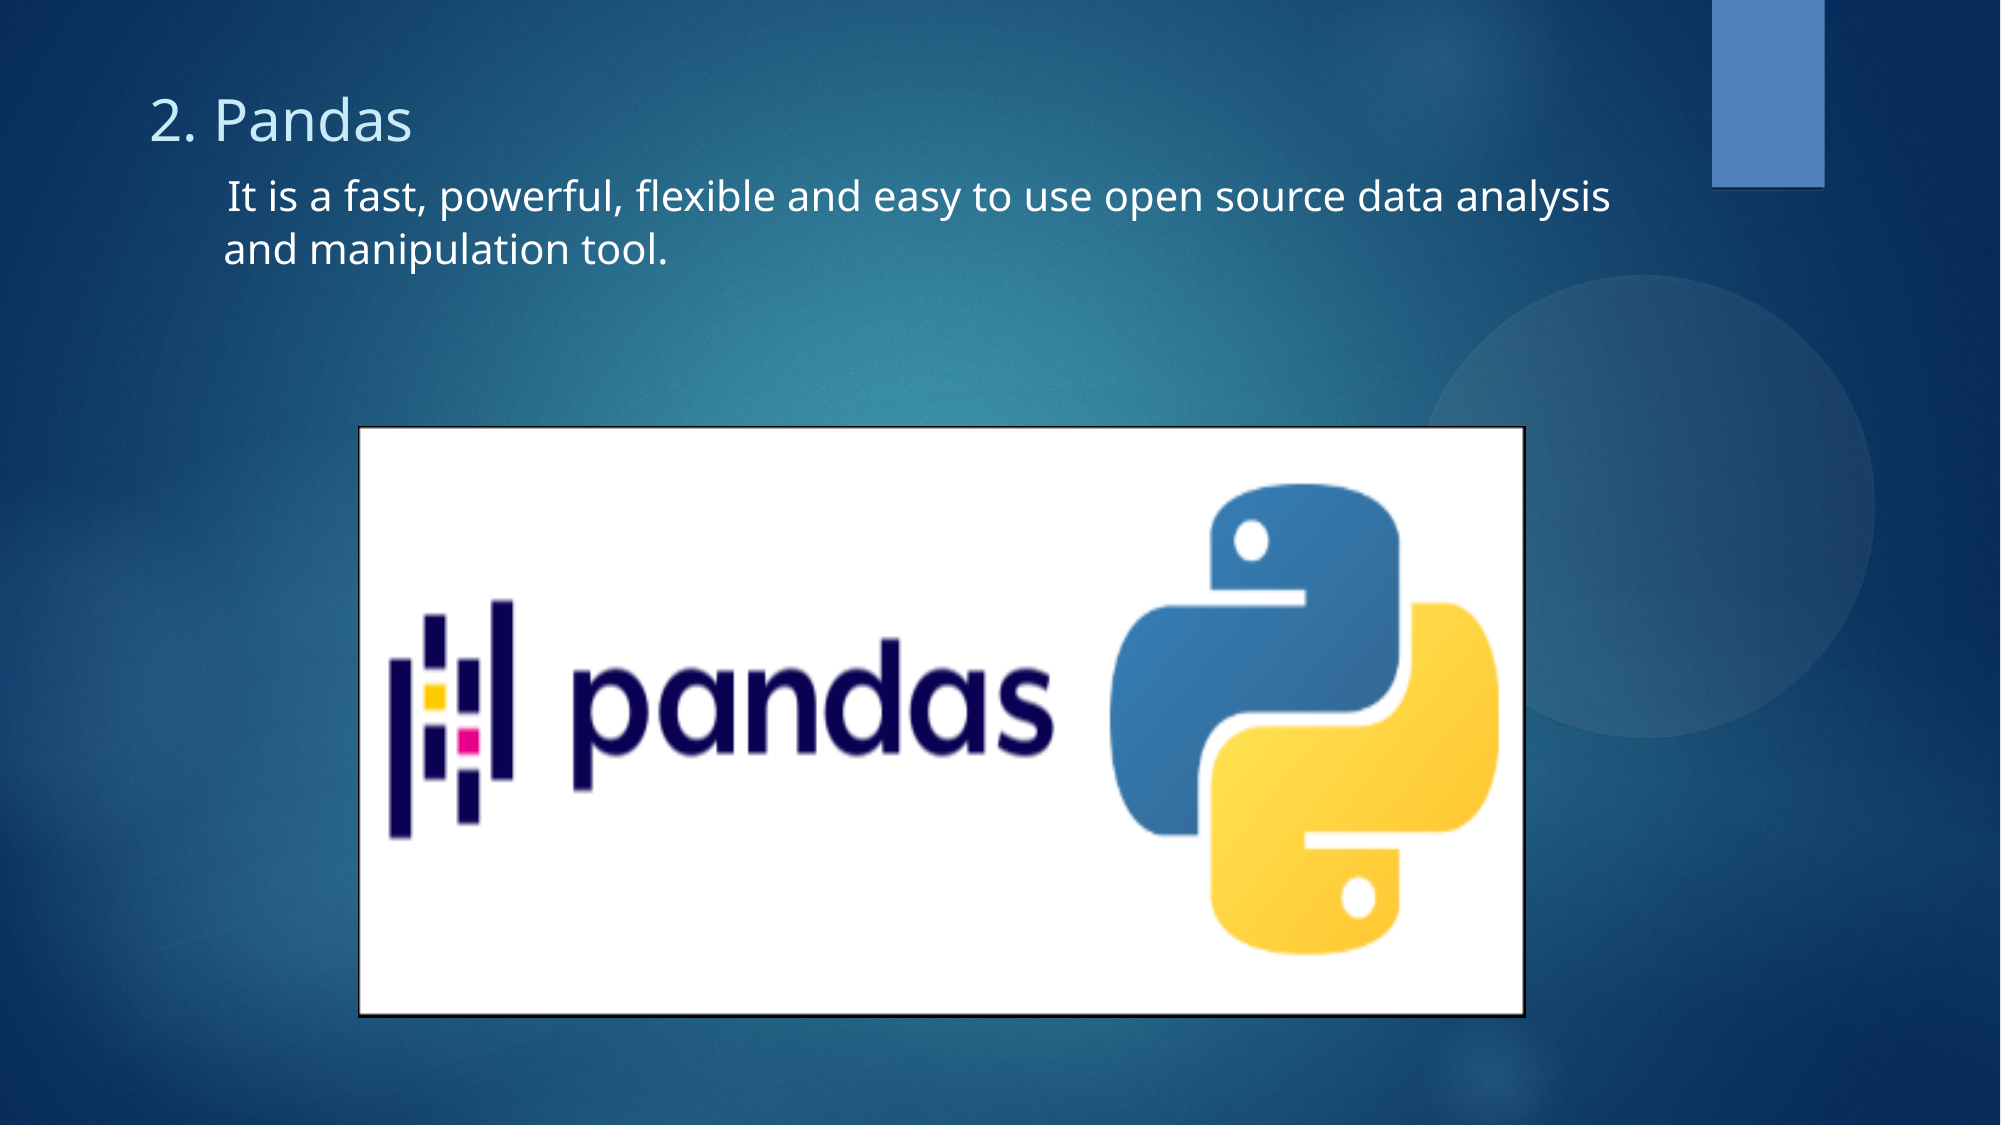

2. Pandas
 It is a fast, powerful, flexible and easy to use open source data analysis 	and manipulation tool.